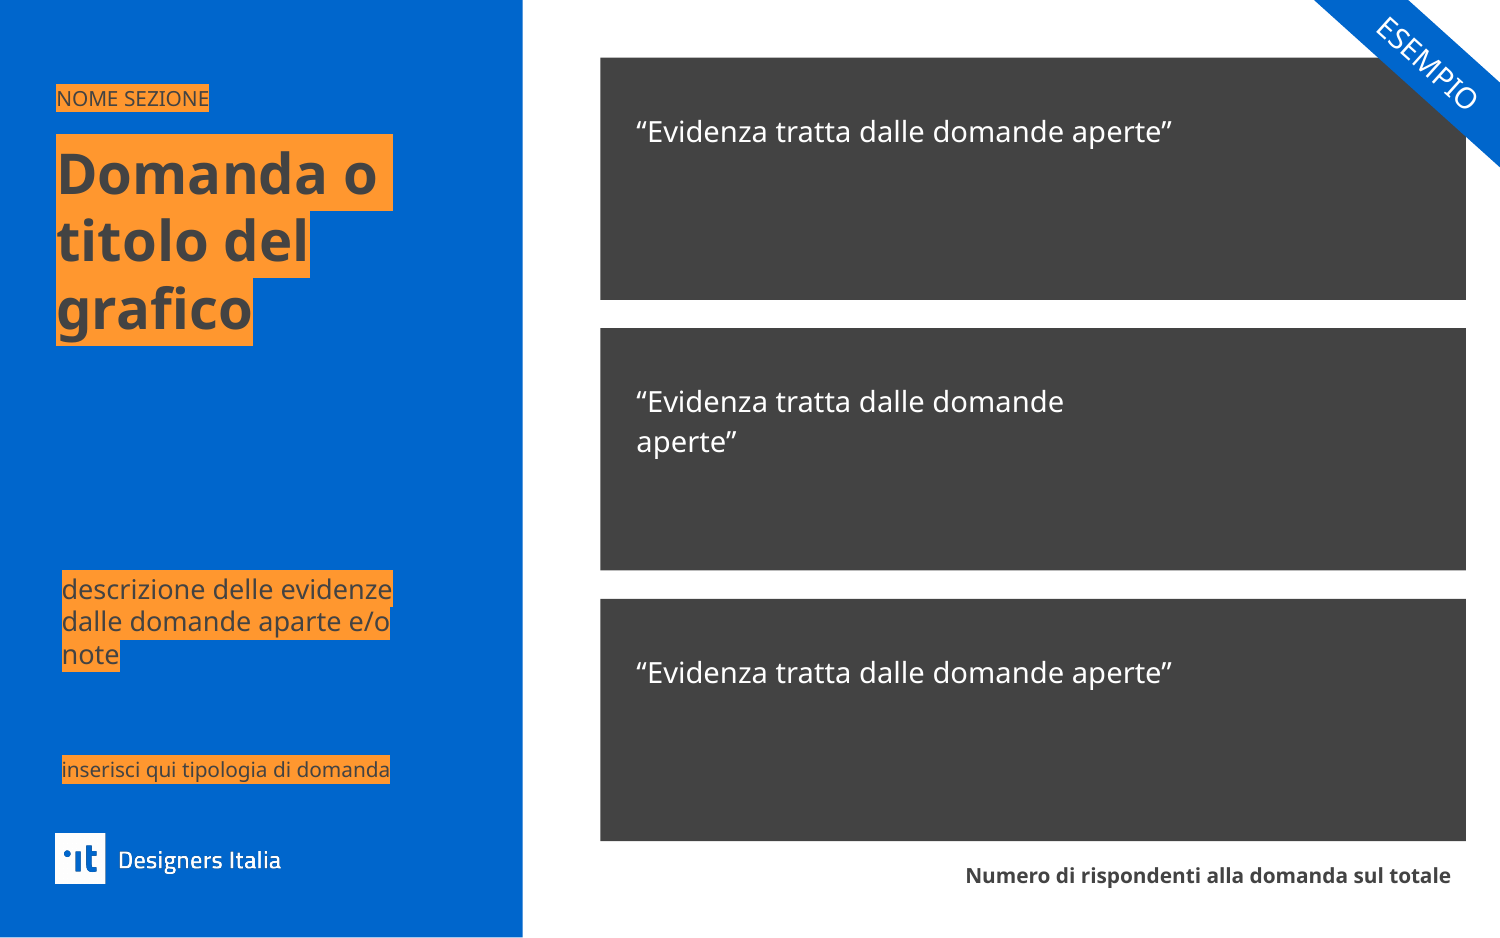

ESEMPIO
NOME SEZIONE
“Evidenza tratta dalle domande aperte”
Domanda o
titolo del grafico
“Evidenza tratta dalle domande aperte”
descrizione delle evidenze dalle domande aparte e/o note
“Evidenza tratta dalle domande aperte”
inserisci qui tipologia di domanda
Numero di rispondenti alla domanda sul totale